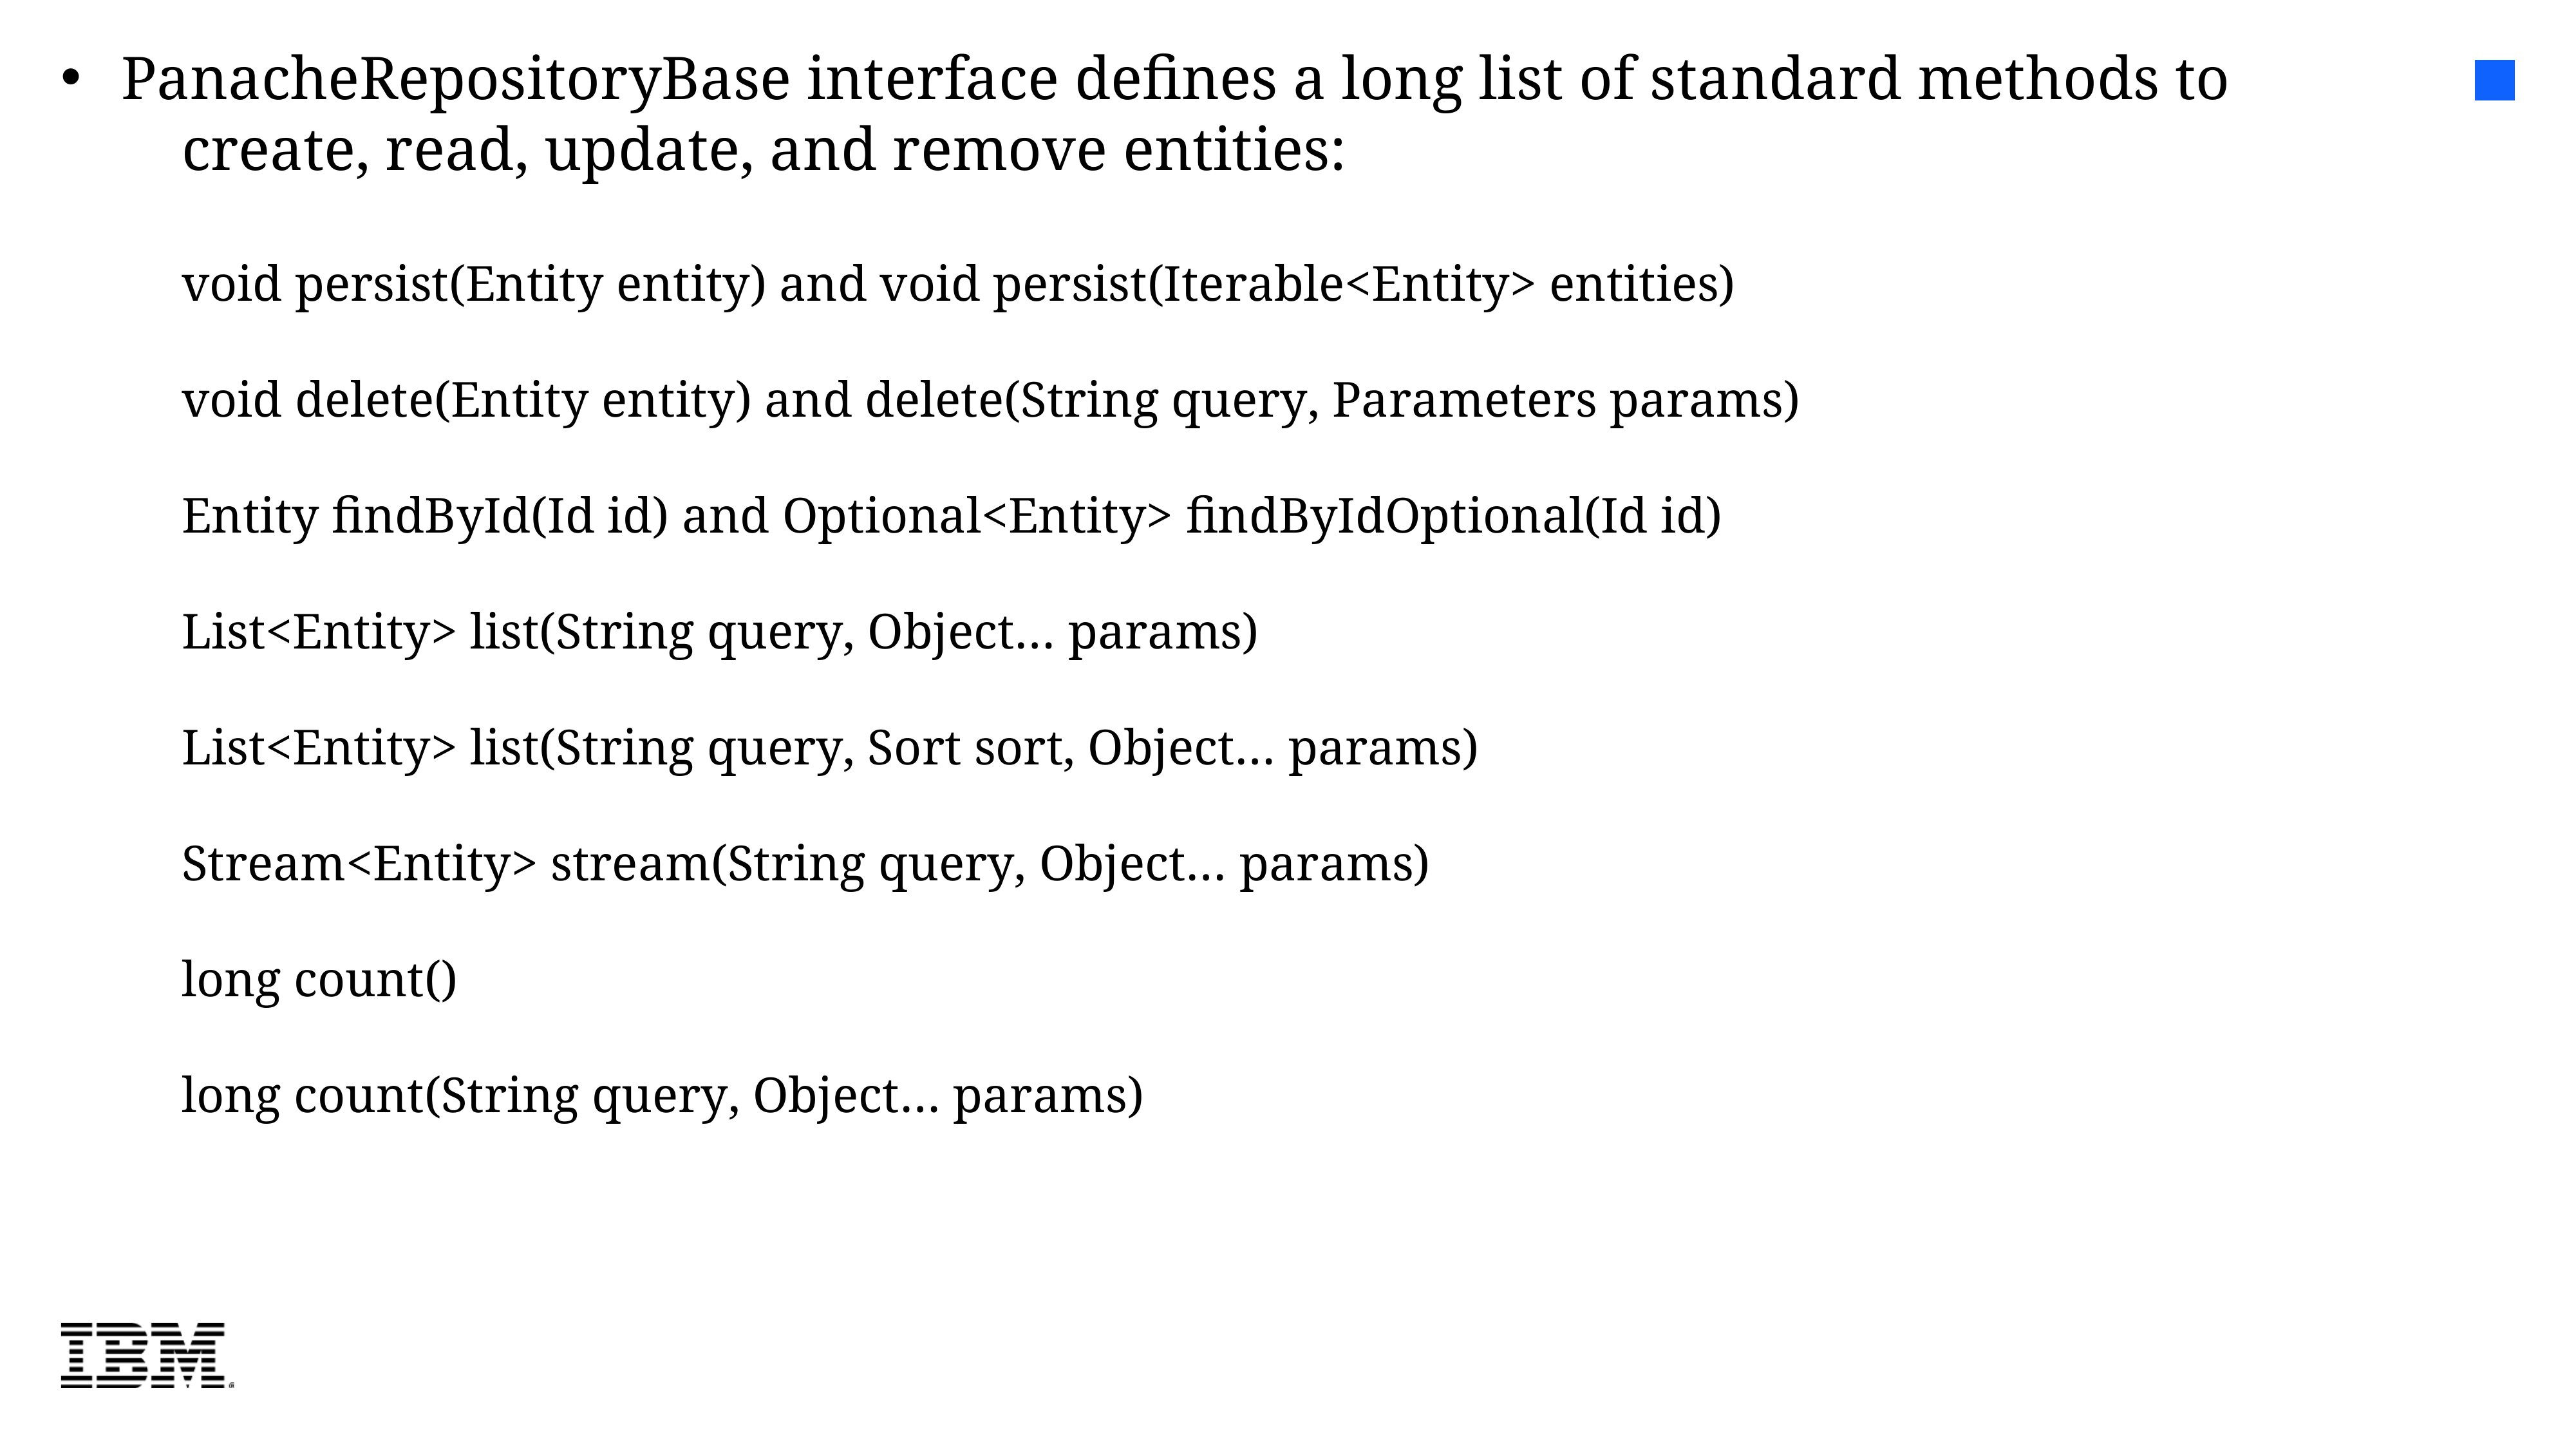

# PanacheRepositoryBase interface defines a long list of standard methods to create, read, update, and remove entities: void persist(Entity entity) and void persist(Iterable<Entity> entities) void delete(Entity entity) and delete(String query, Parameters params) Entity findById(Id id) and Optional<Entity> findByIdOptional(Id id) List<Entity> list(String query, Object… params) List<Entity> list(String query, Sort sort, Object… params) Stream<Entity> stream(String query, Object… params) long count() long count(String query, Object… params)